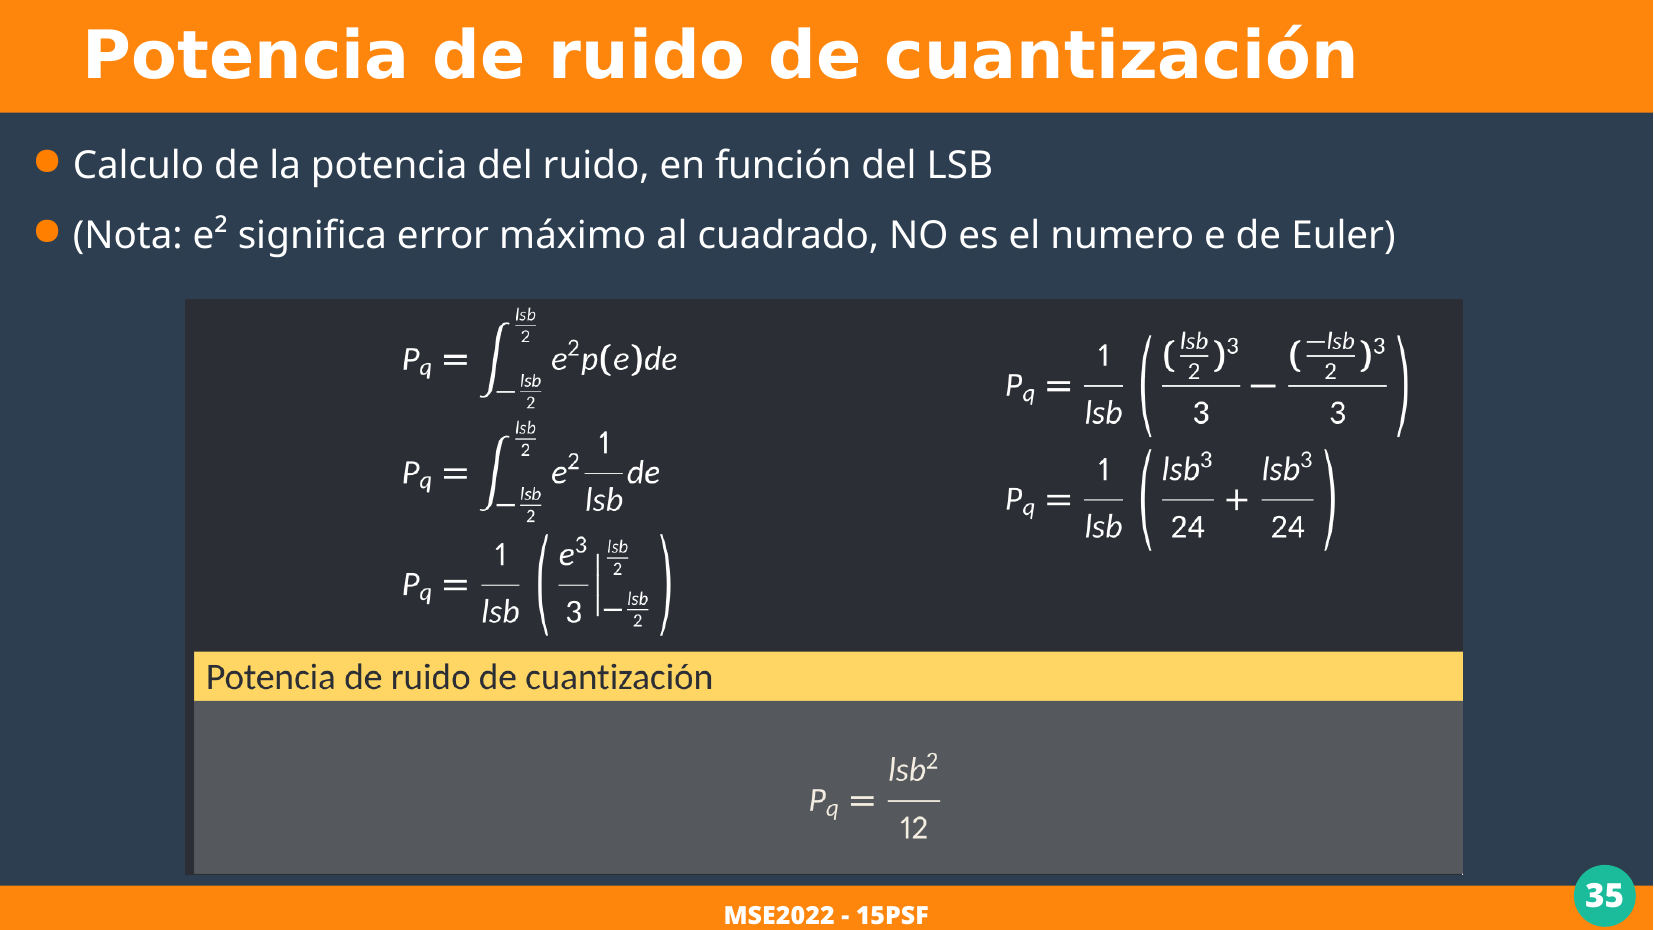

# Potencia de ruido de cuantización
Calculo de la potencia del ruido, en función del LSB
(Nota: e² significa error máximo al cuadrado, NO es el numero e de Euler)
MSE2022 - 15PSF